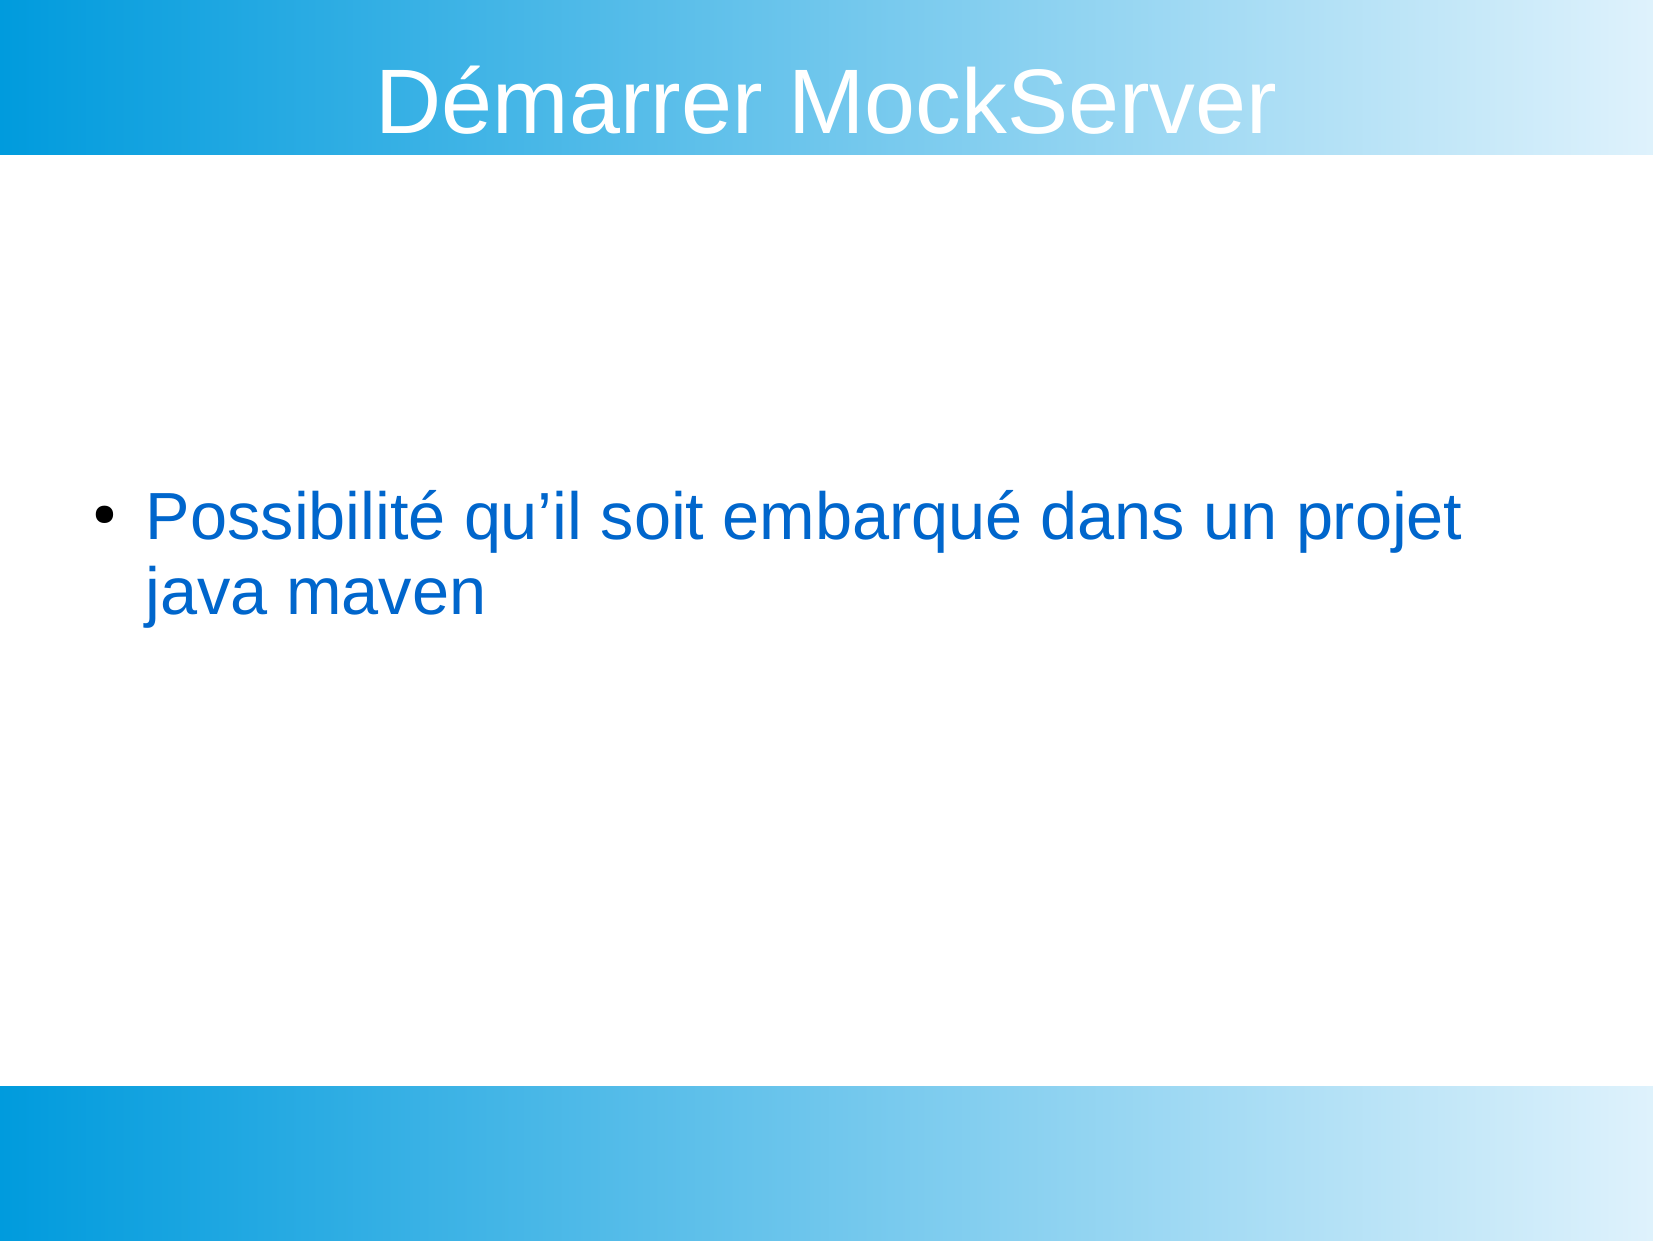

# Démarrer MockServer
Possibilité qu’il soit embarqué dans un projet java maven